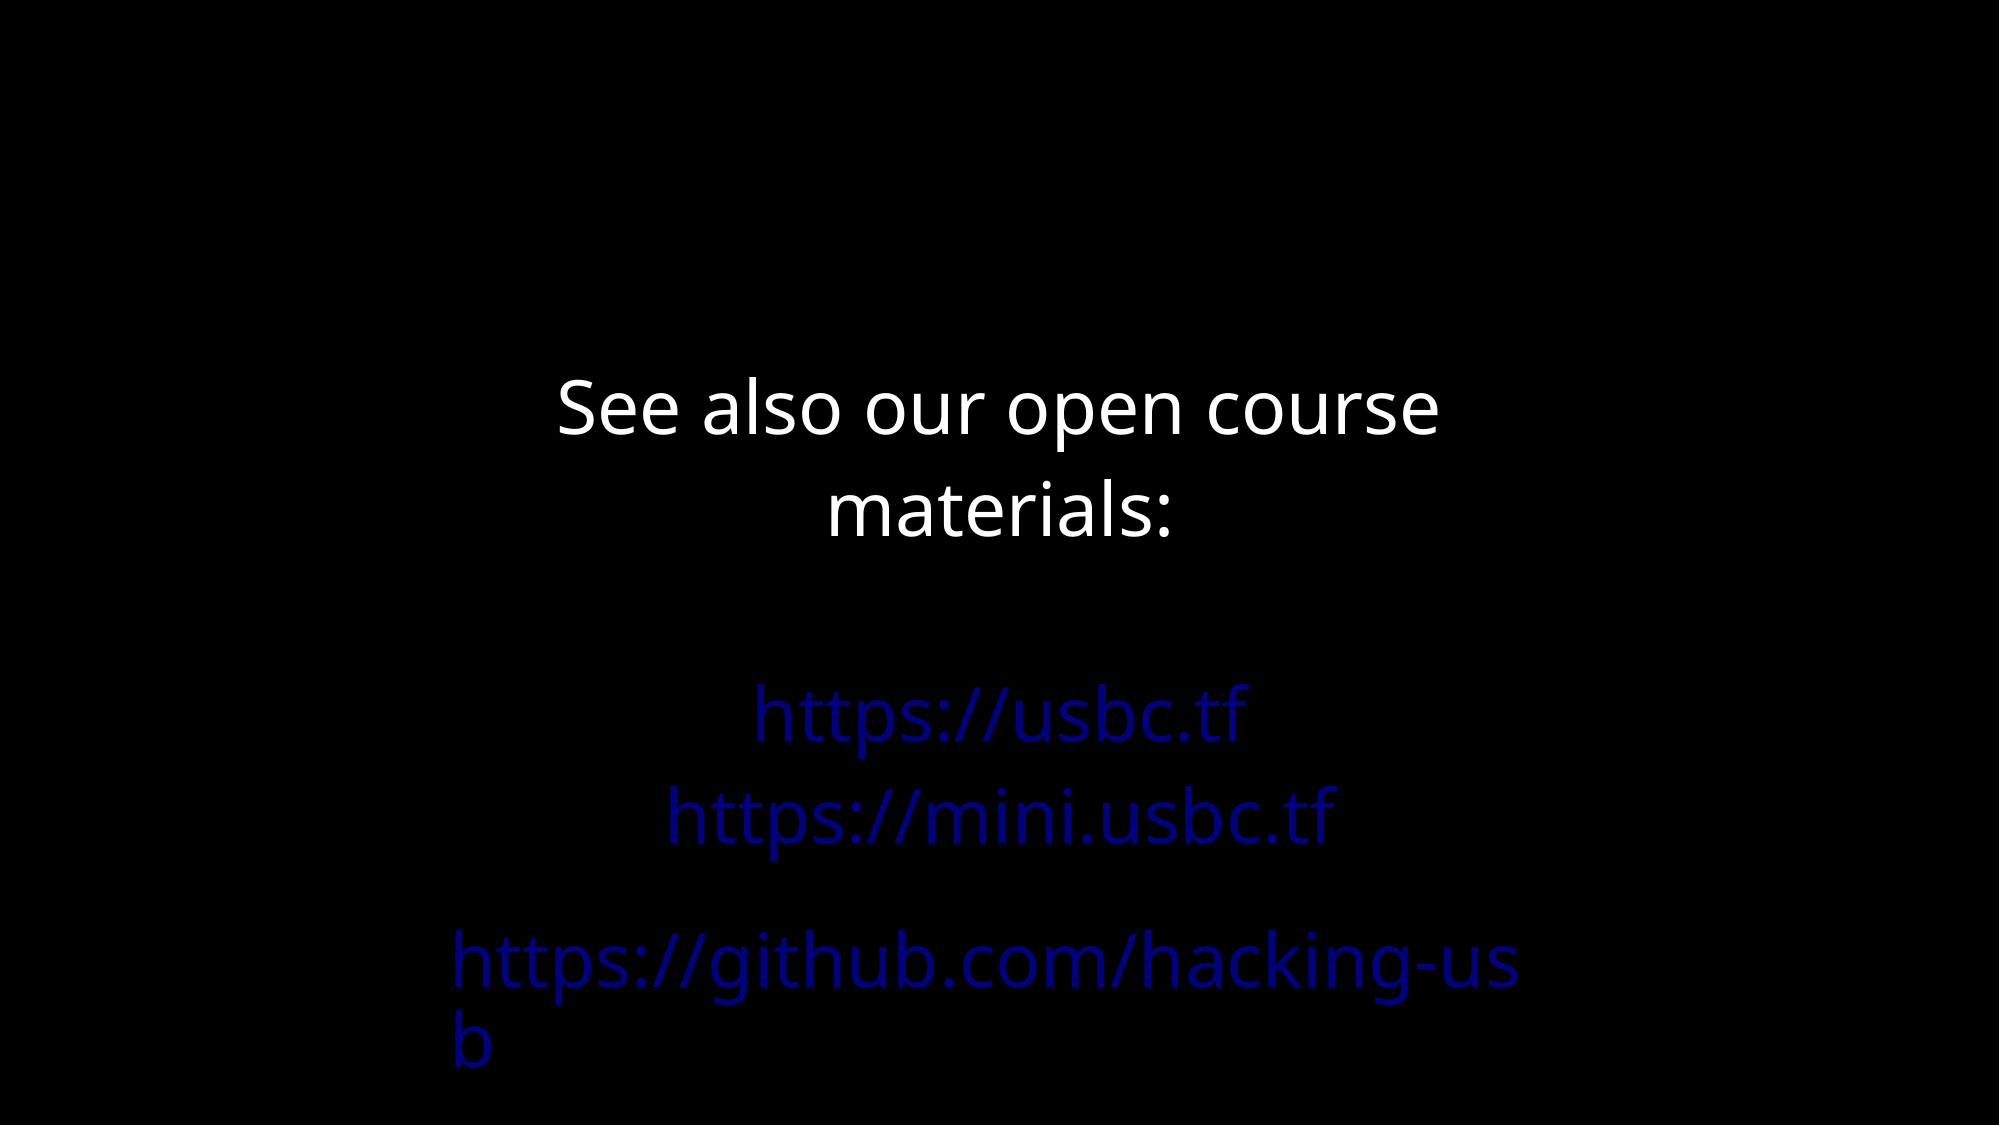

See also our open course materials:
https://usbc.tf
https://mini.usbc.tf
https://github.com/hacking-usb